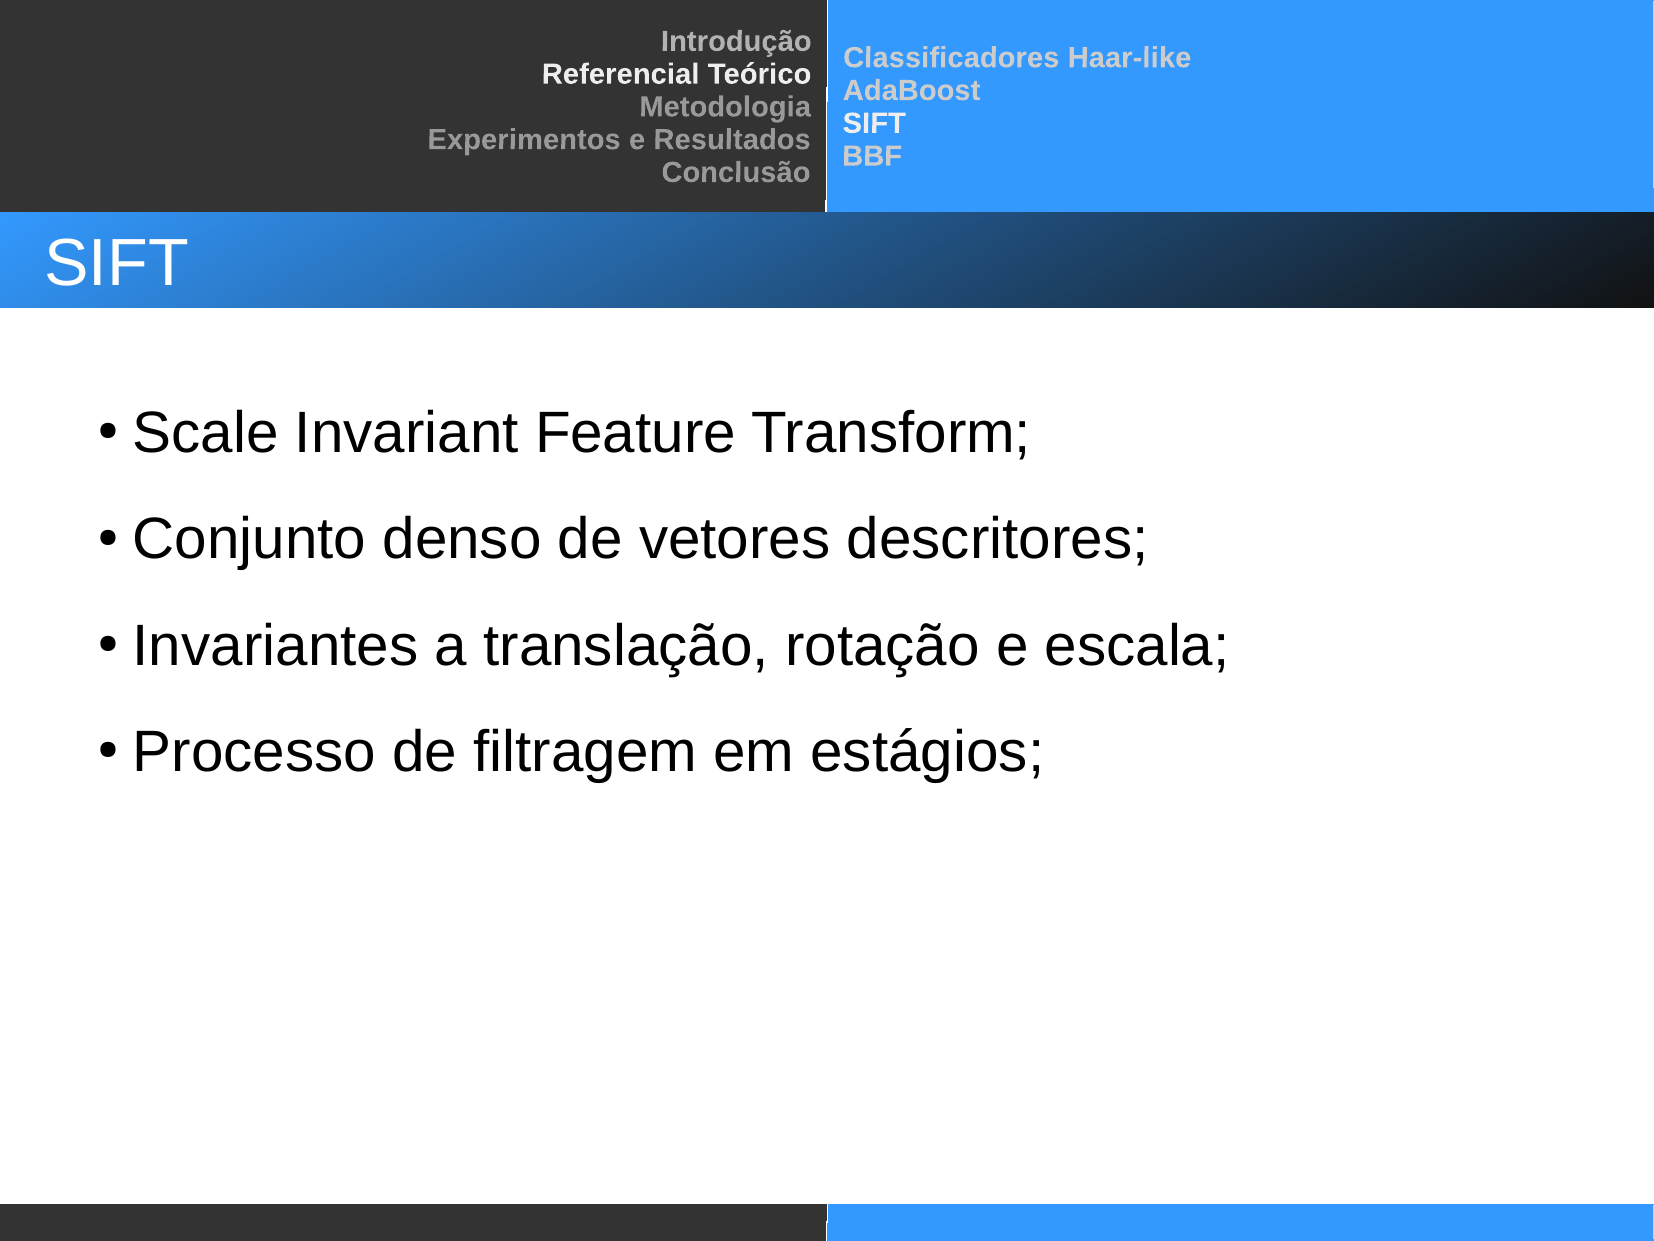

Introdução
Referencial Teórico
Metodologia
Experimentos e Resultados
Conclusão
Classificadores Haar-like
AdaBoost
SIFT
BBF
SIFT
Scale Invariant Feature Transform;
Conjunto denso de vetores descritores;
Invariantes a translação, rotação e escala;
Processo de filtragem em estágios;